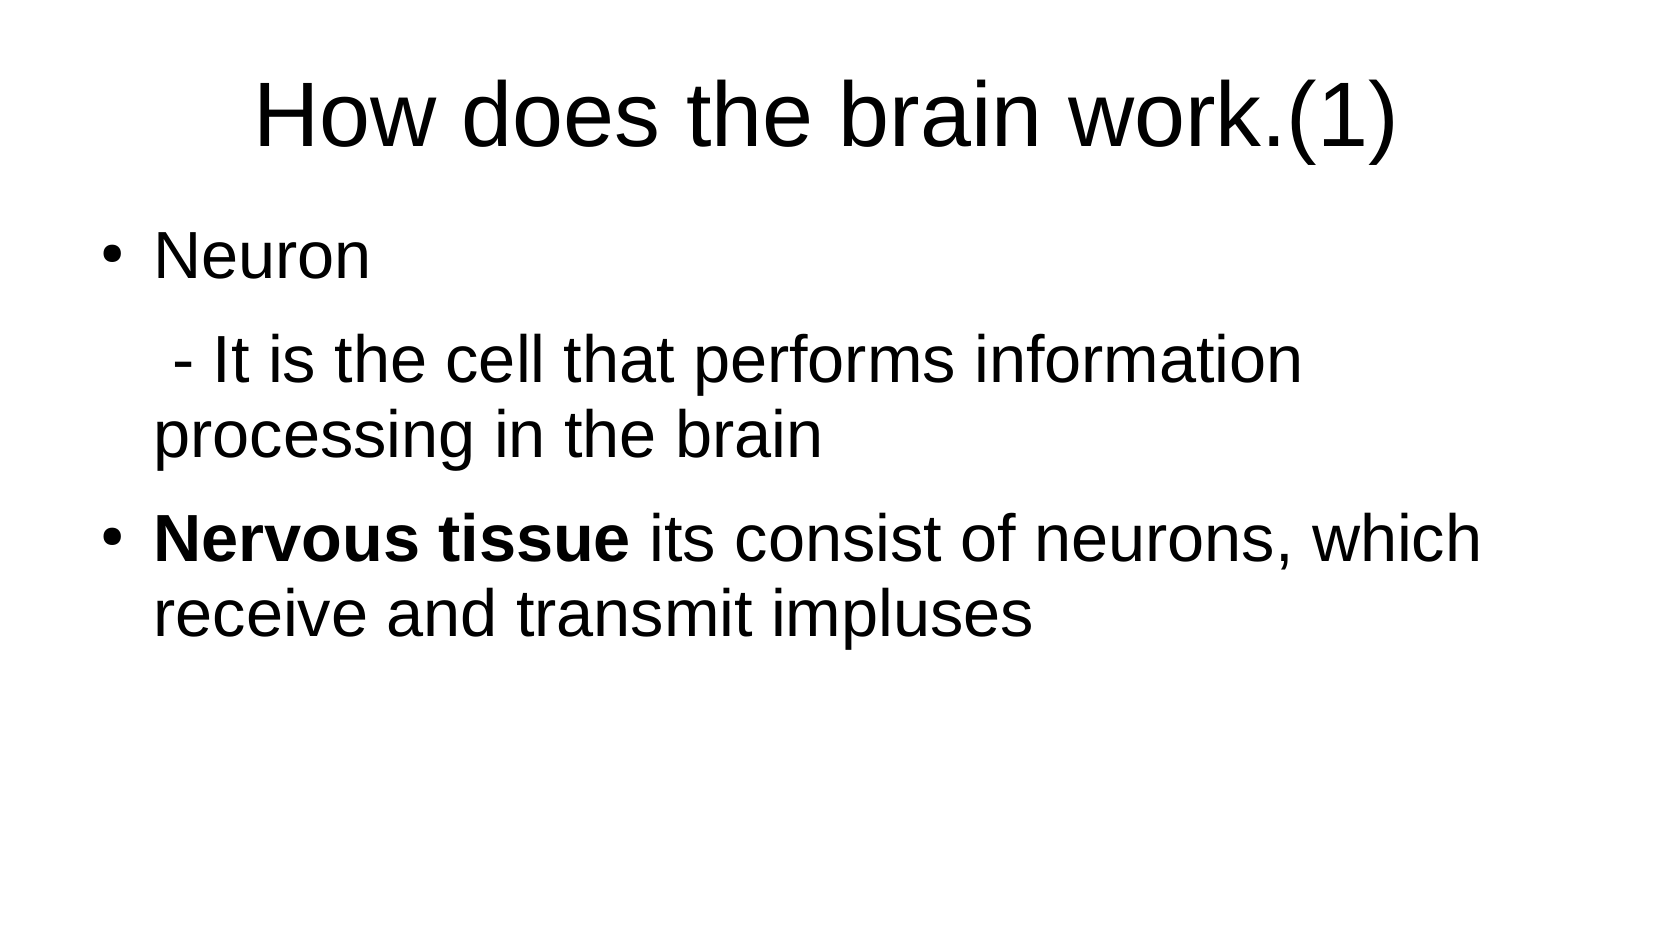

# How does the brain work.(1)
Neuron
 - It is the cell that performs information processing in the brain
Nervous tissue its consist of neurons, which receive and transmit impluses